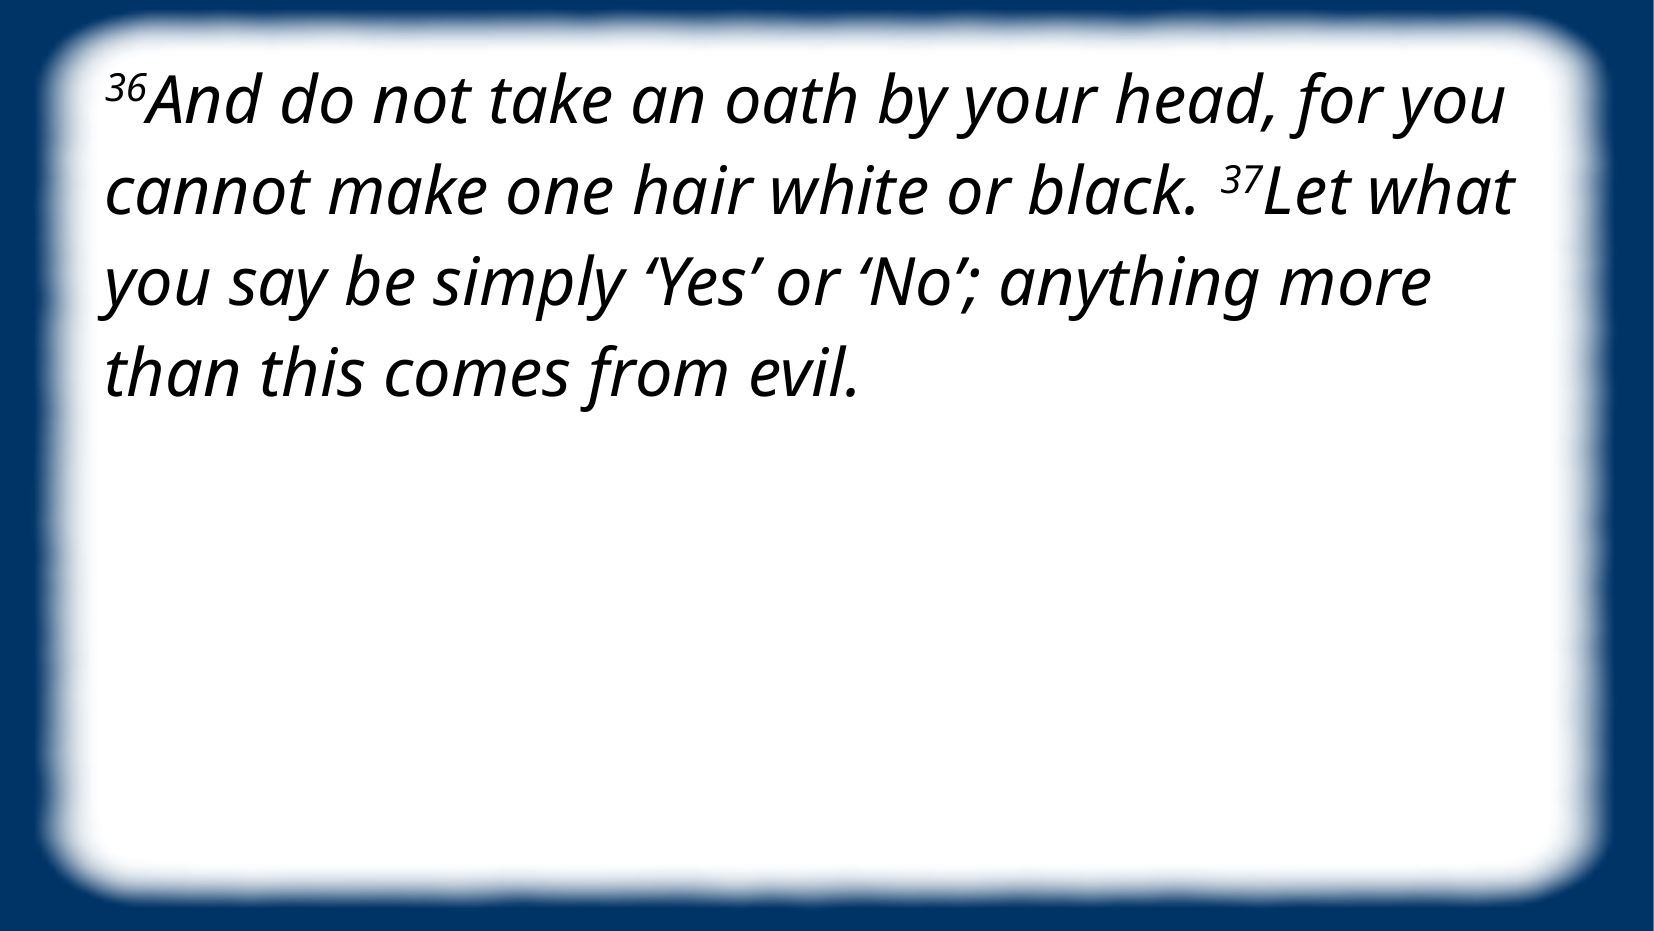

36And do not take an oath by your head, for you cannot make one hair white or black. 37Let what you say be simply ‘Yes’ or ‘No’; anything more than this comes from evil.